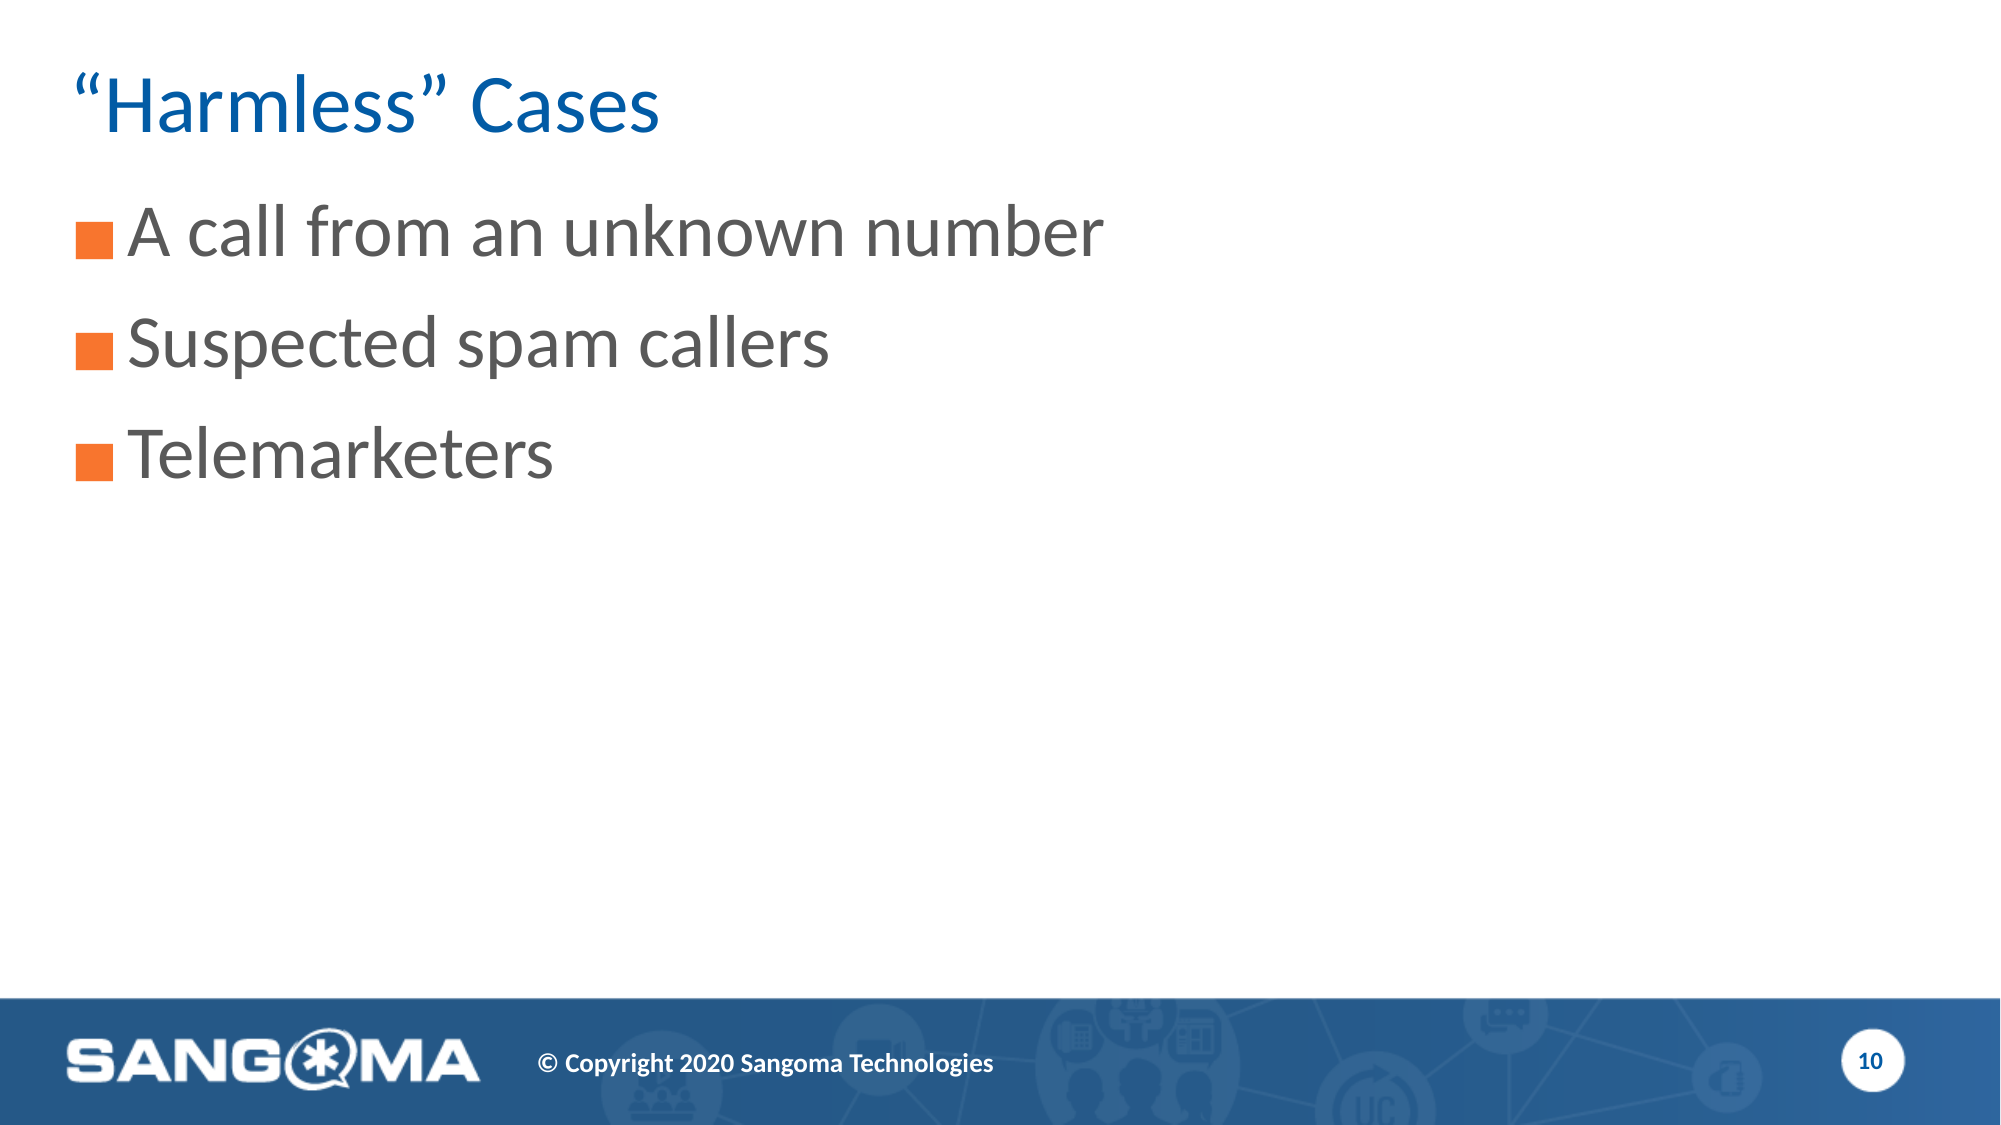

# “Harmless” Cases
A call from an unknown number
Suspected spam callers
Telemarketers